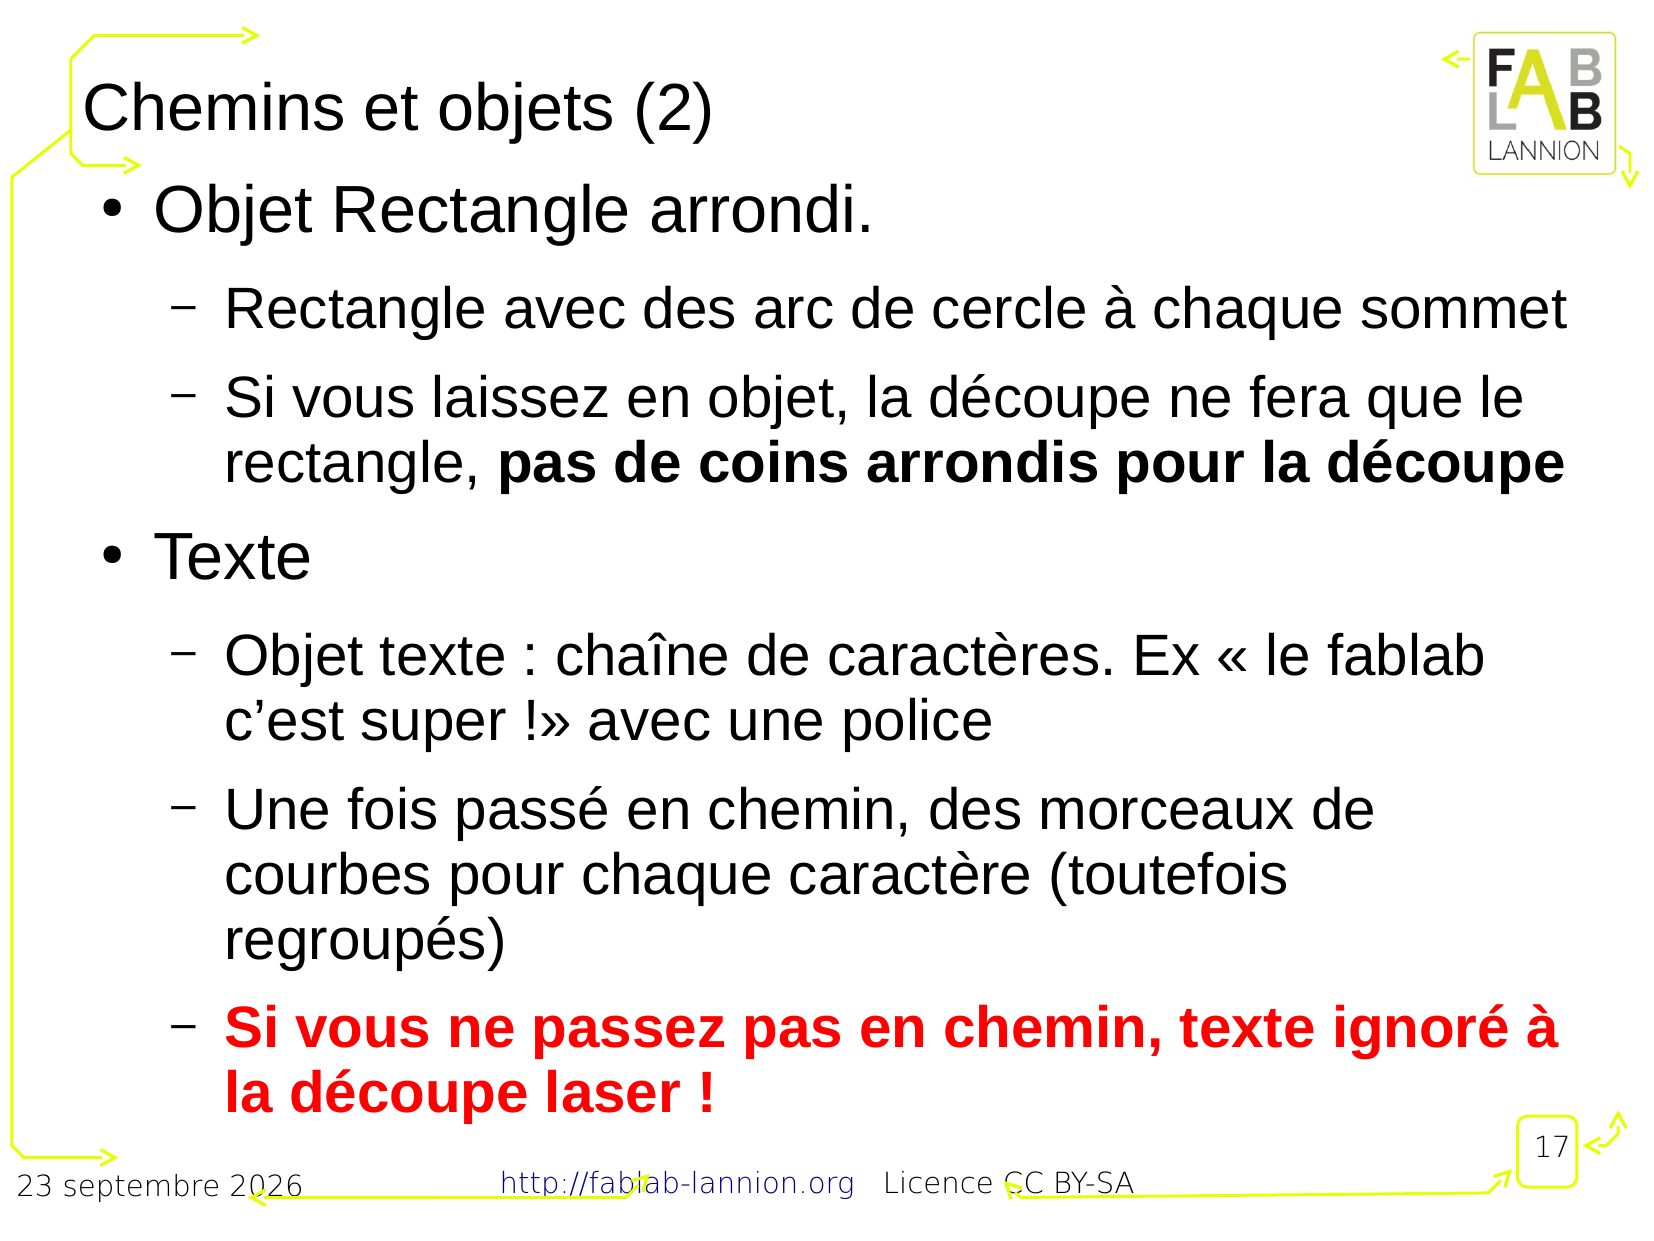

# Chemins et objets (2)
Objet Rectangle arrondi.
Rectangle avec des arc de cercle à chaque sommet
Si vous laissez en objet, la découpe ne fera que le rectangle, pas de coins arrondis pour la découpe
Texte
Objet texte : chaîne de caractères. Ex « le fablab c’est super !» avec une police
Une fois passé en chemin, des morceaux de courbes pour chaque caractère (toutefois regroupés)
Si vous ne passez pas en chemin, texte ignoré à la découpe laser !
17